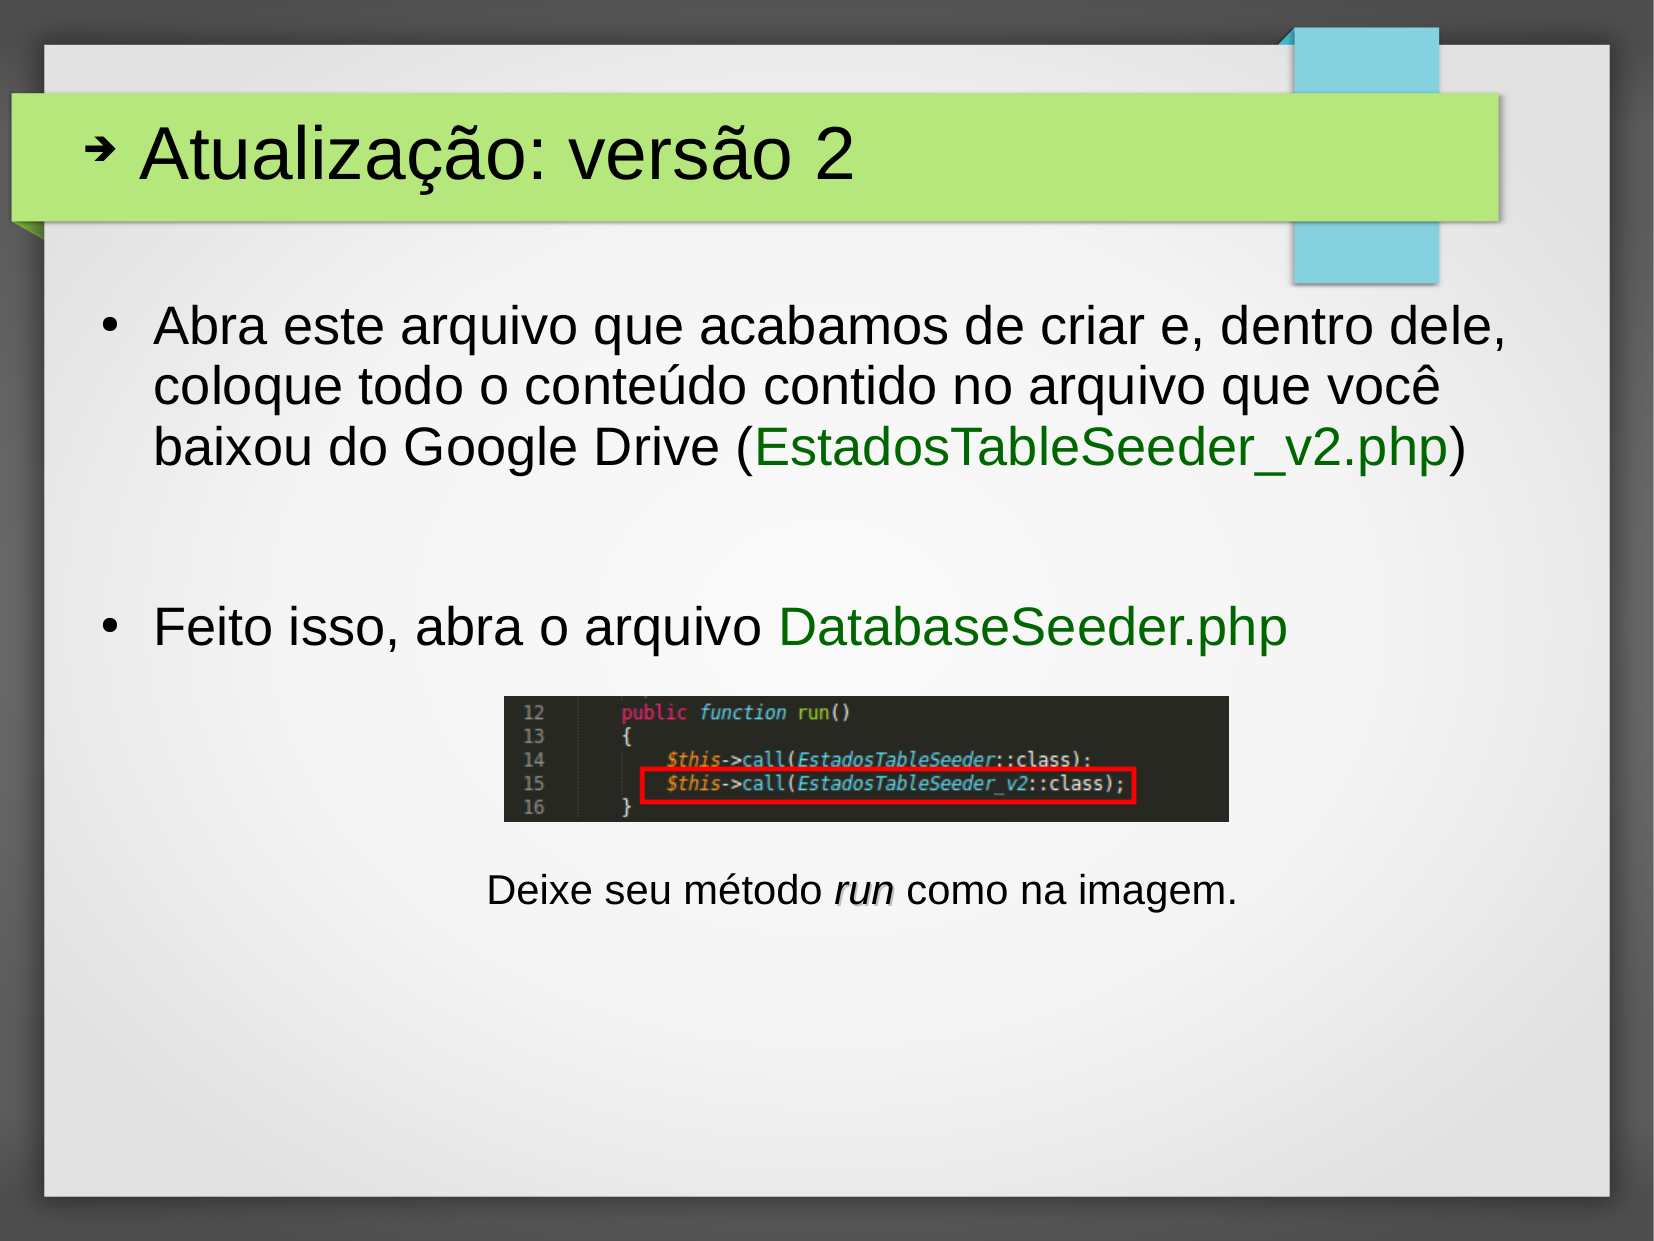

# Atualização: versão 2
Abra este arquivo que acabamos de criar e, dentro dele, coloque todo o conteúdo contido no arquivo que você baixou do Google Drive (EstadosTableSeeder_v2.php)
Feito isso, abra o arquivo DatabaseSeeder.php
Deixe seu método run como na imagem.